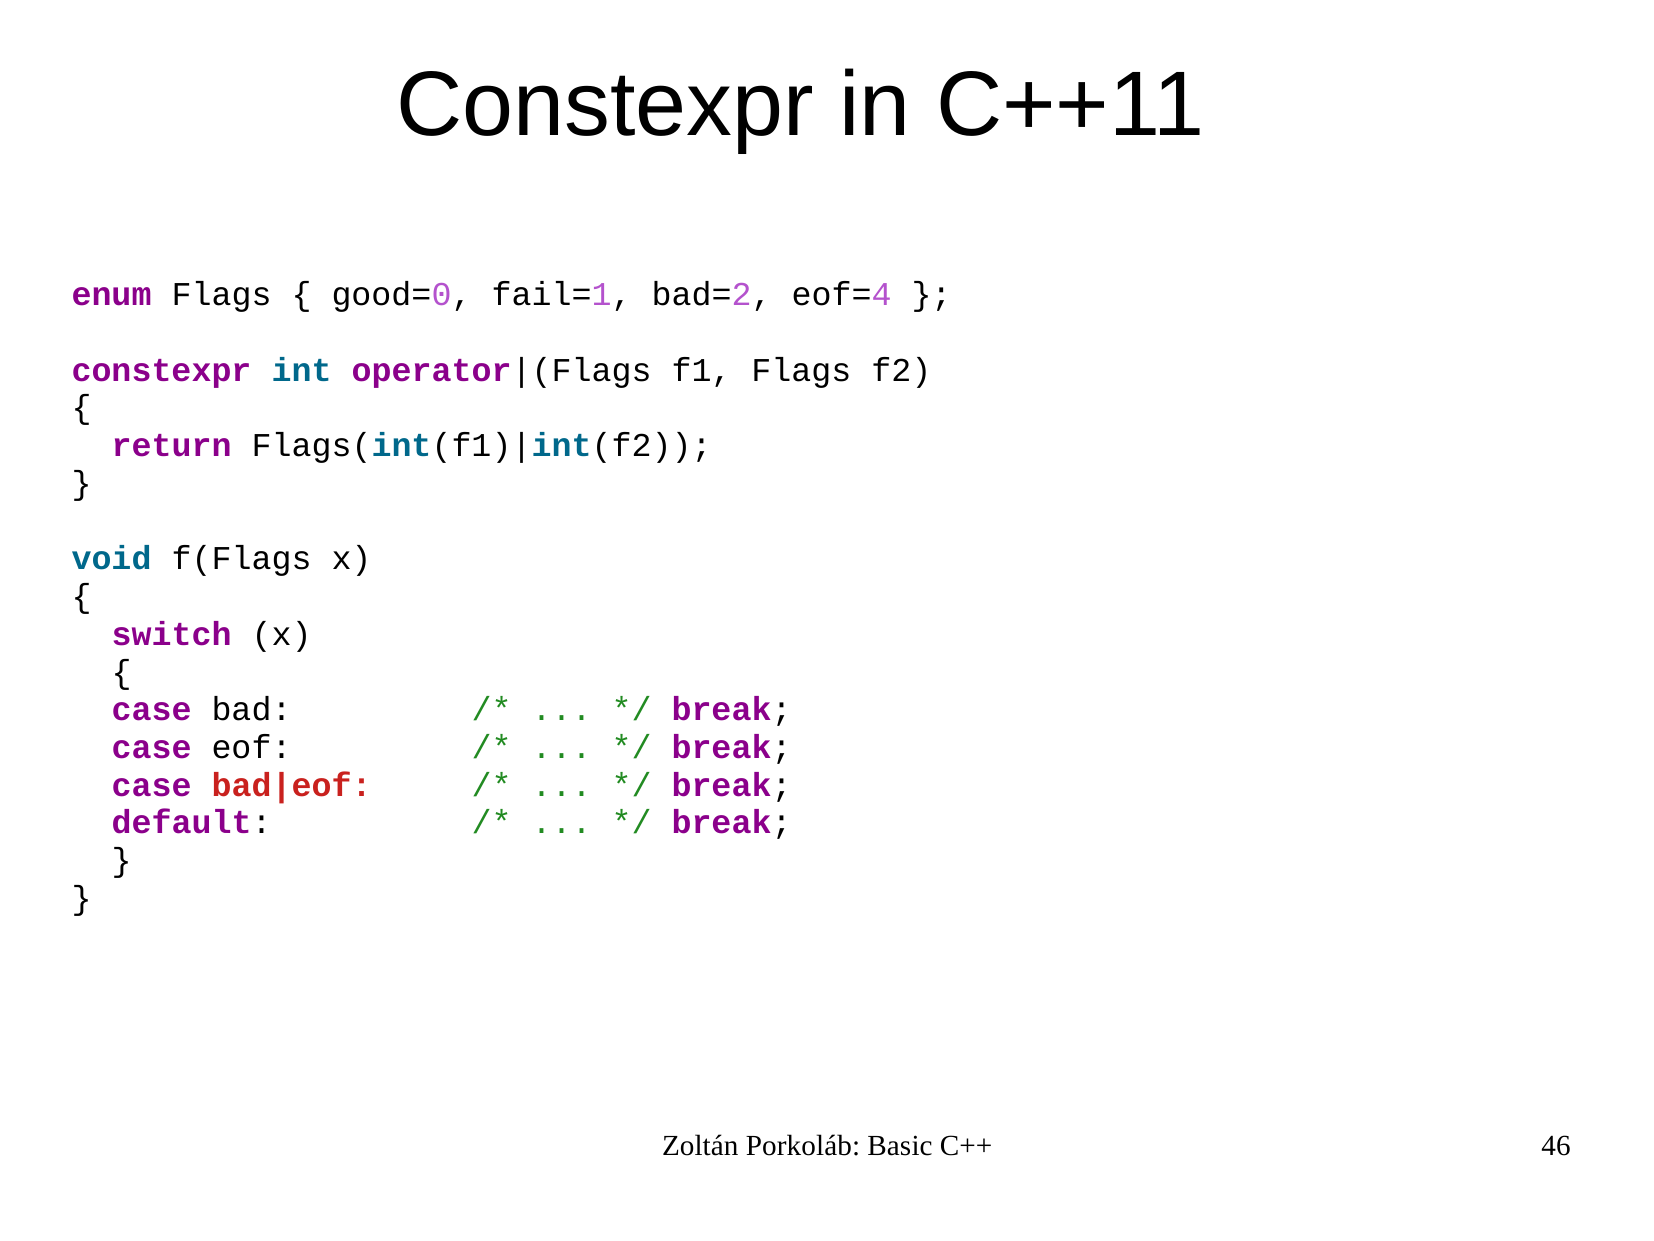

# Constexpr in C++11
enum Flags { good=0, fail=1, bad=2, eof=4 };
constexpr int operator|(Flags f1, Flags f2)
{
 return Flags(int(f1)|int(f2));
}
void f(Flags x)
{
 switch (x)
 {
 case bad: /* ... */ break;
 case eof: /* ... */ break;
 case bad|eof: /* ... */ break;
 default: /* ... */ break;
 }
}
Zoltán Porkoláb: Basic C++
46